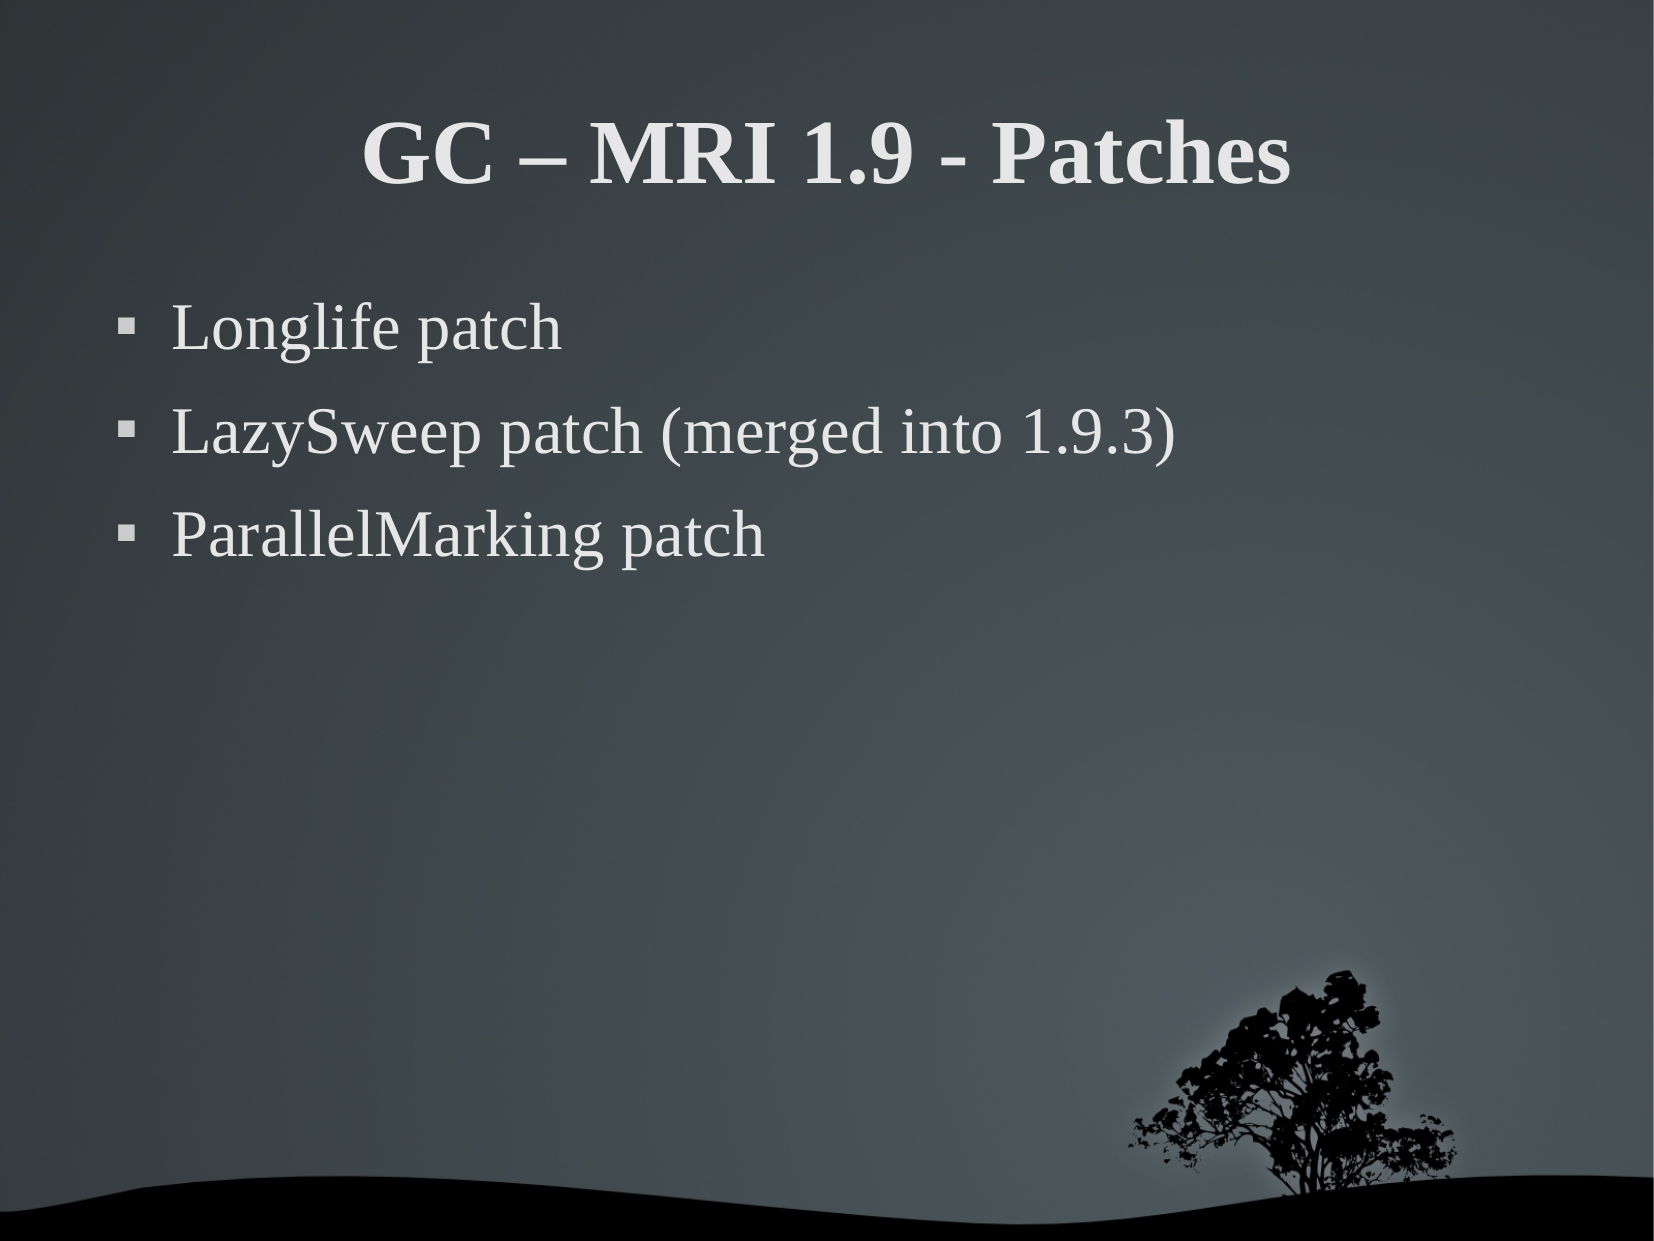

# GC – MRI 1.9 - Patches
Longlife patch
LazySweep patch (merged into 1.9.3)
ParallelMarking patch